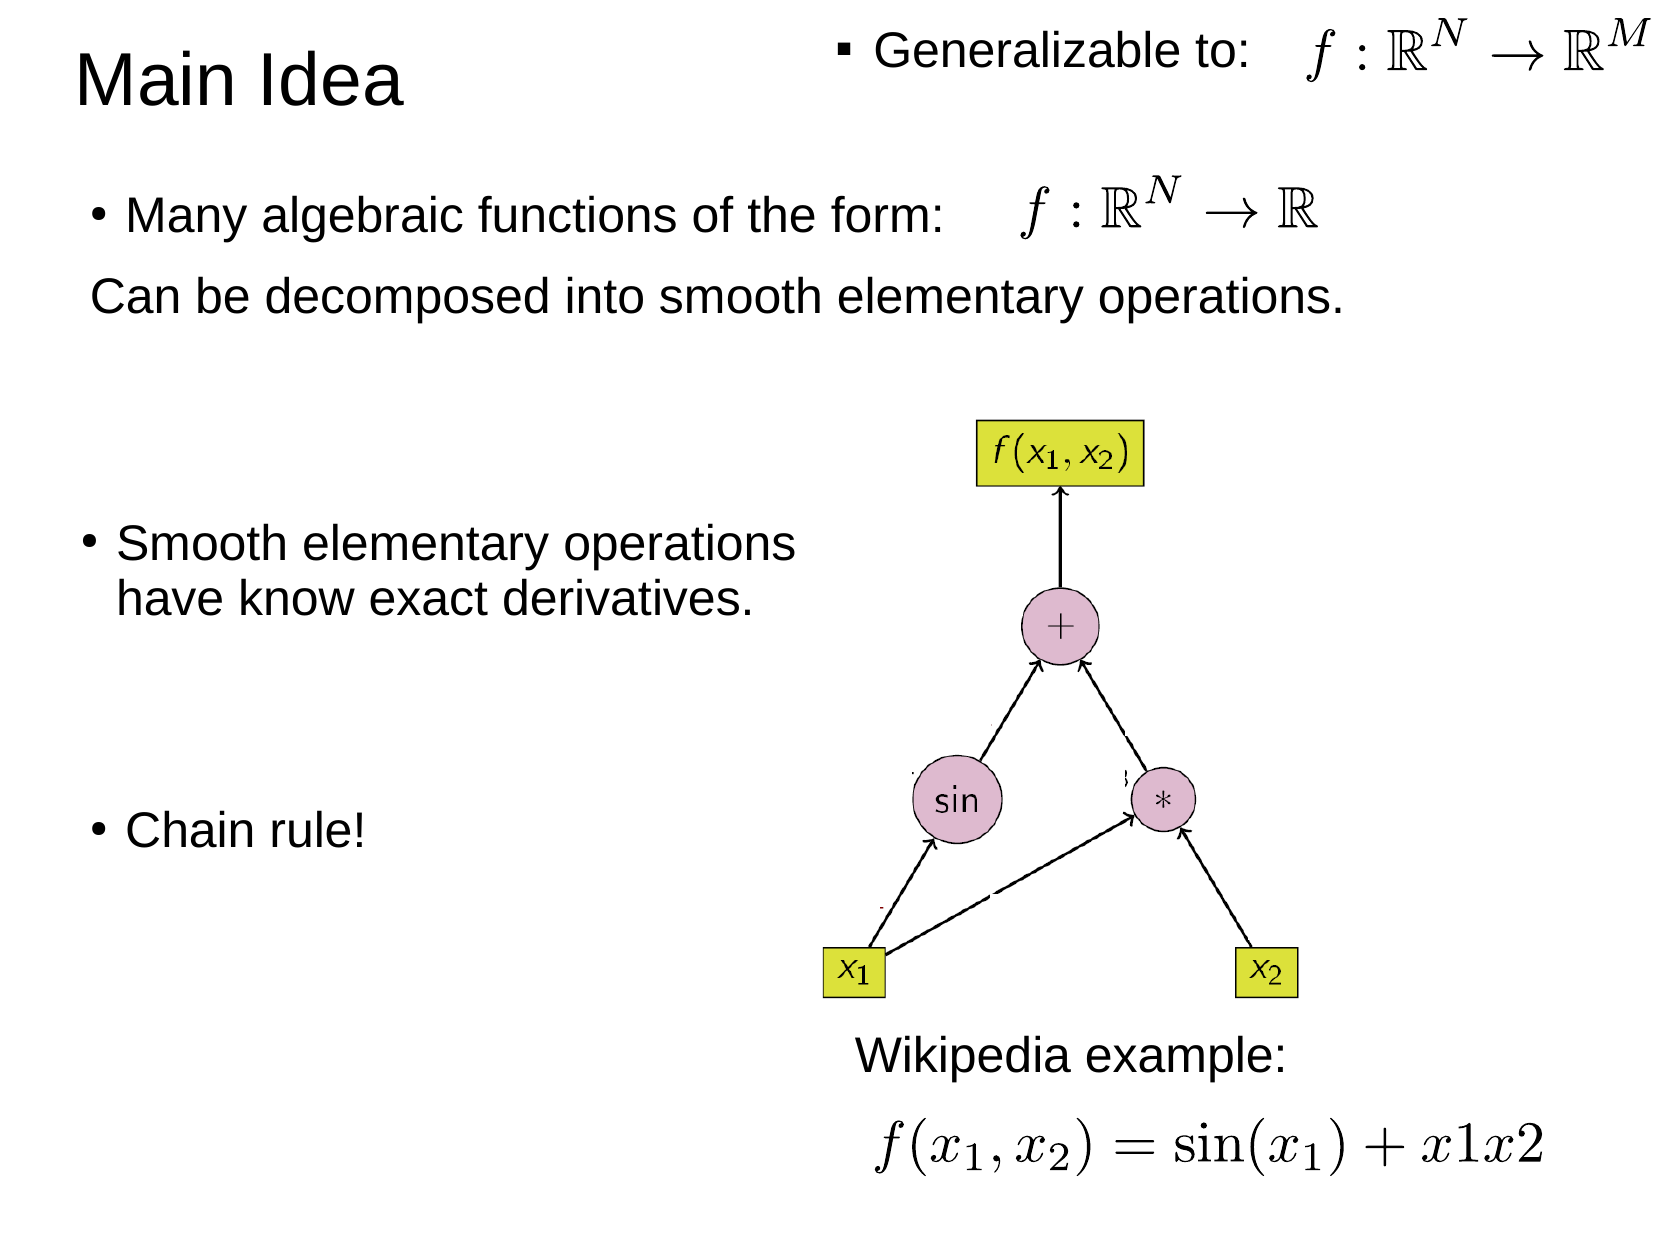

Generalizable to:
Main Idea
Many algebraic functions of the form:
Can be decomposed into smooth elementary operations.
Smooth elementary operations have know exact derivatives.
Chain rule!
Wikipedia example: